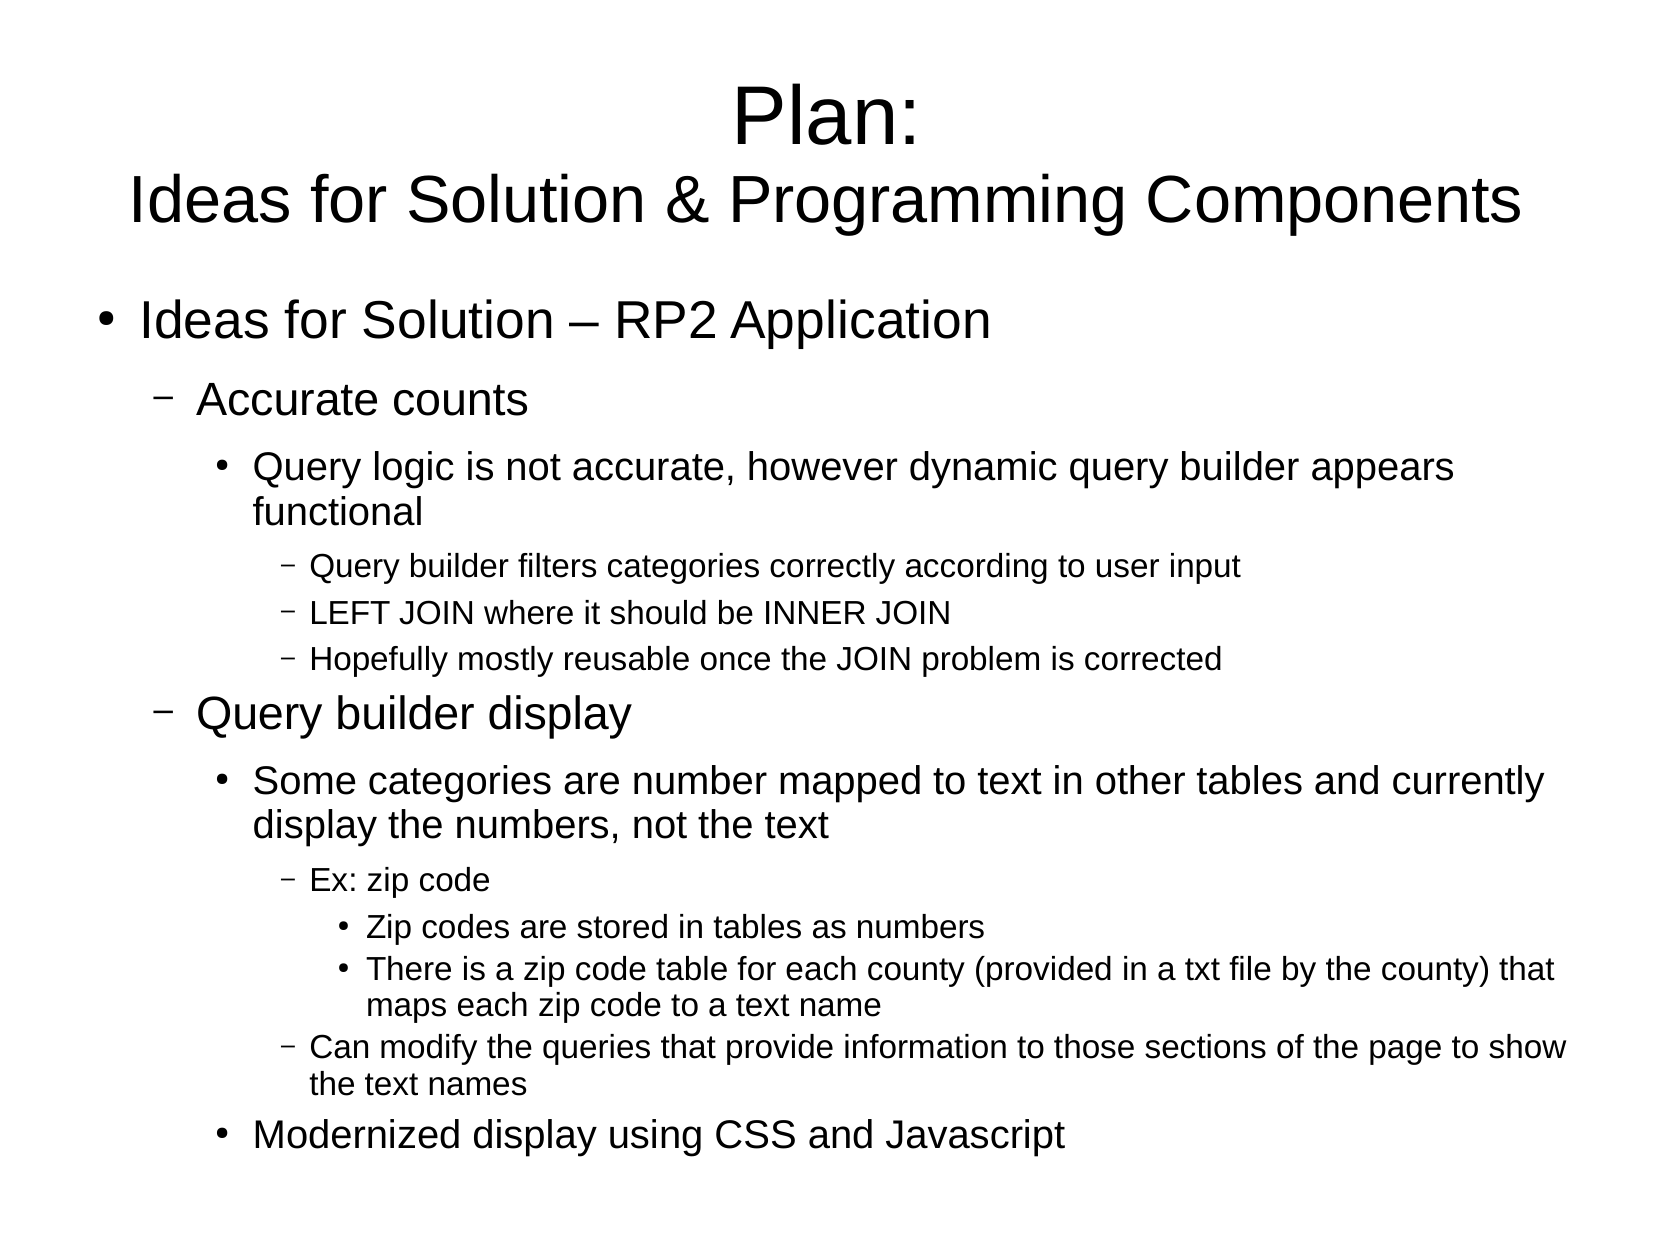

# Plan: Ideas for Solution & Programming Components
Ideas for Solution – RP2 Application
Accurate counts
Query logic is not accurate, however dynamic query builder appears functional
Query builder filters categories correctly according to user input
LEFT JOIN where it should be INNER JOIN
Hopefully mostly reusable once the JOIN problem is corrected
Query builder display
Some categories are number mapped to text in other tables and currently display the numbers, not the text
Ex: zip code
Zip codes are stored in tables as numbers
There is a zip code table for each county (provided in a txt file by the county) that maps each zip code to a text name
Can modify the queries that provide information to those sections of the page to show the text names
Modernized display using CSS and Javascript